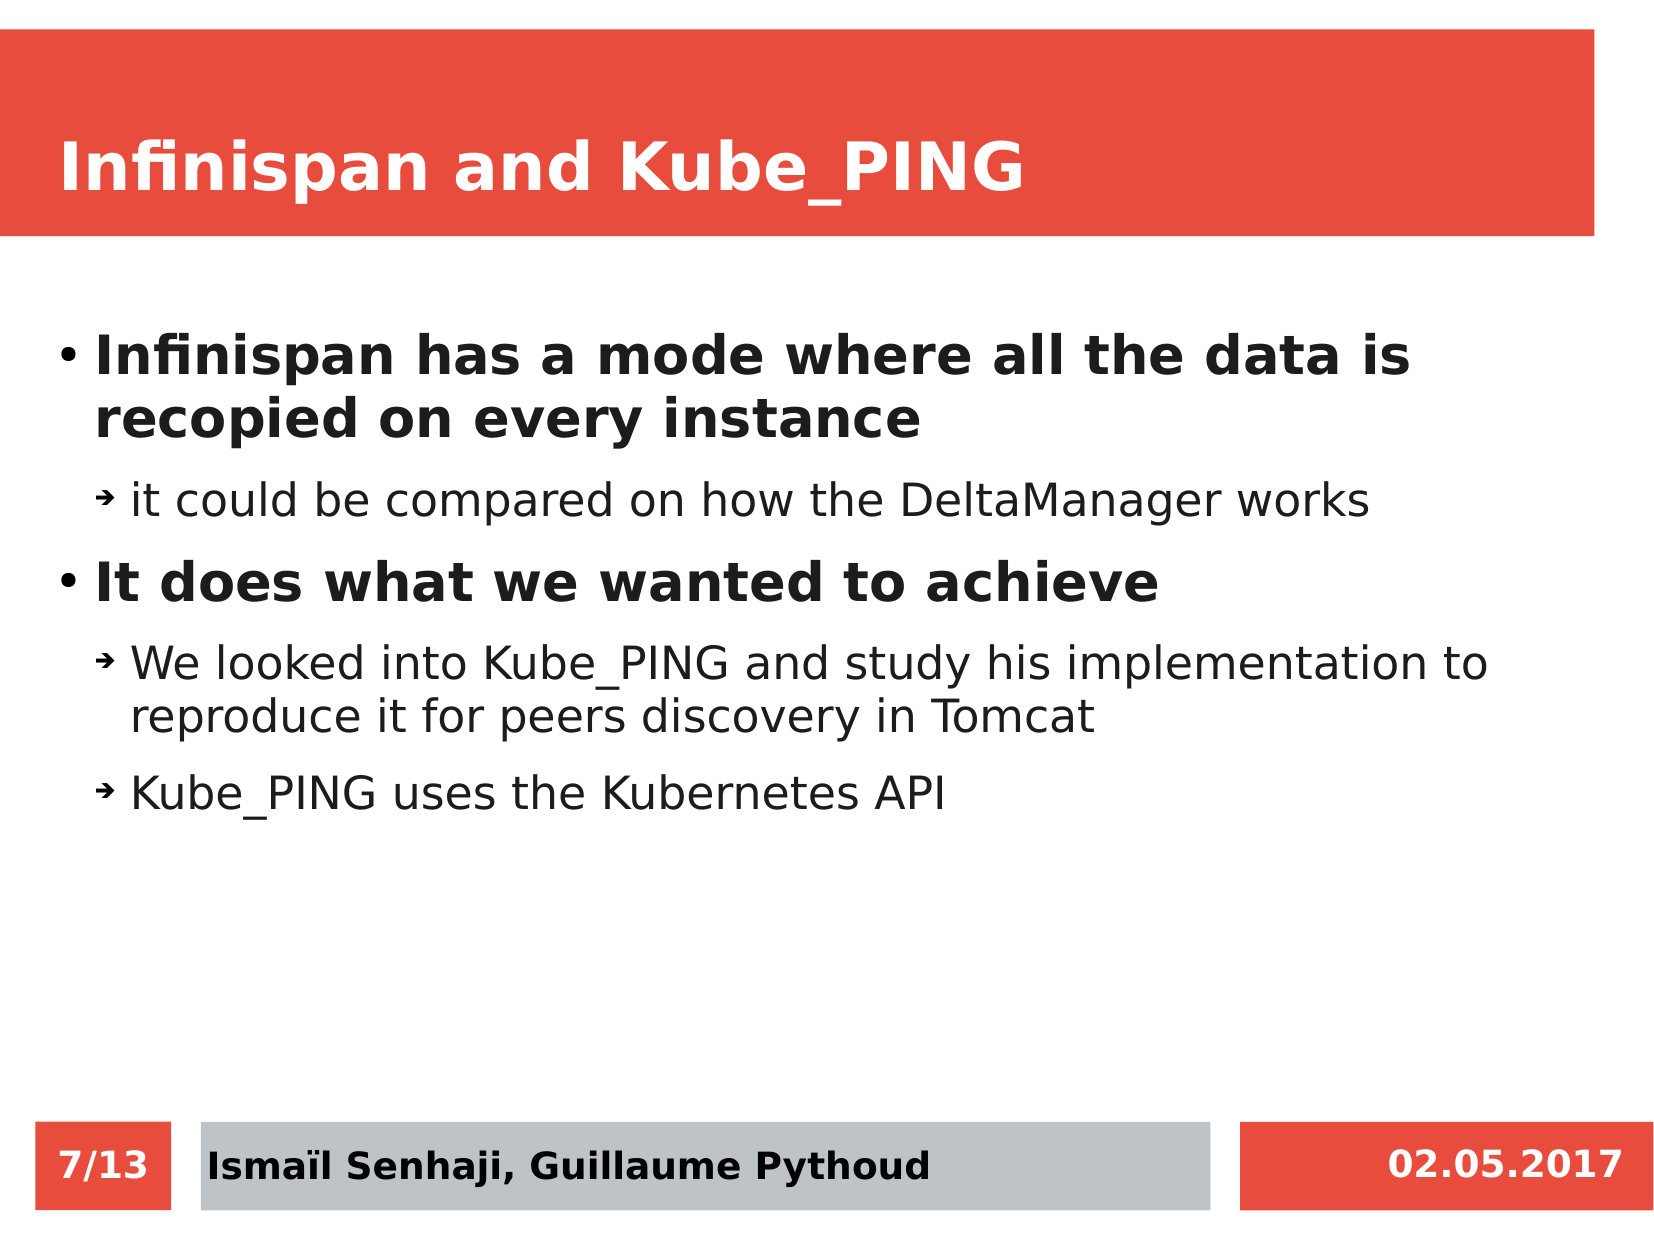

# Infinispan and Kube_PING
Infinispan has a mode where all the data is recopied on every instance
it could be compared on how the DeltaManager works
It does what we wanted to achieve
We looked into Kube_PING and study his implementation to reproduce it for peers discovery in Tomcat
Kube_PING uses the Kubernetes API
7
Ismaïl Senhaji, Guillaume Pythoud
02.05.2017